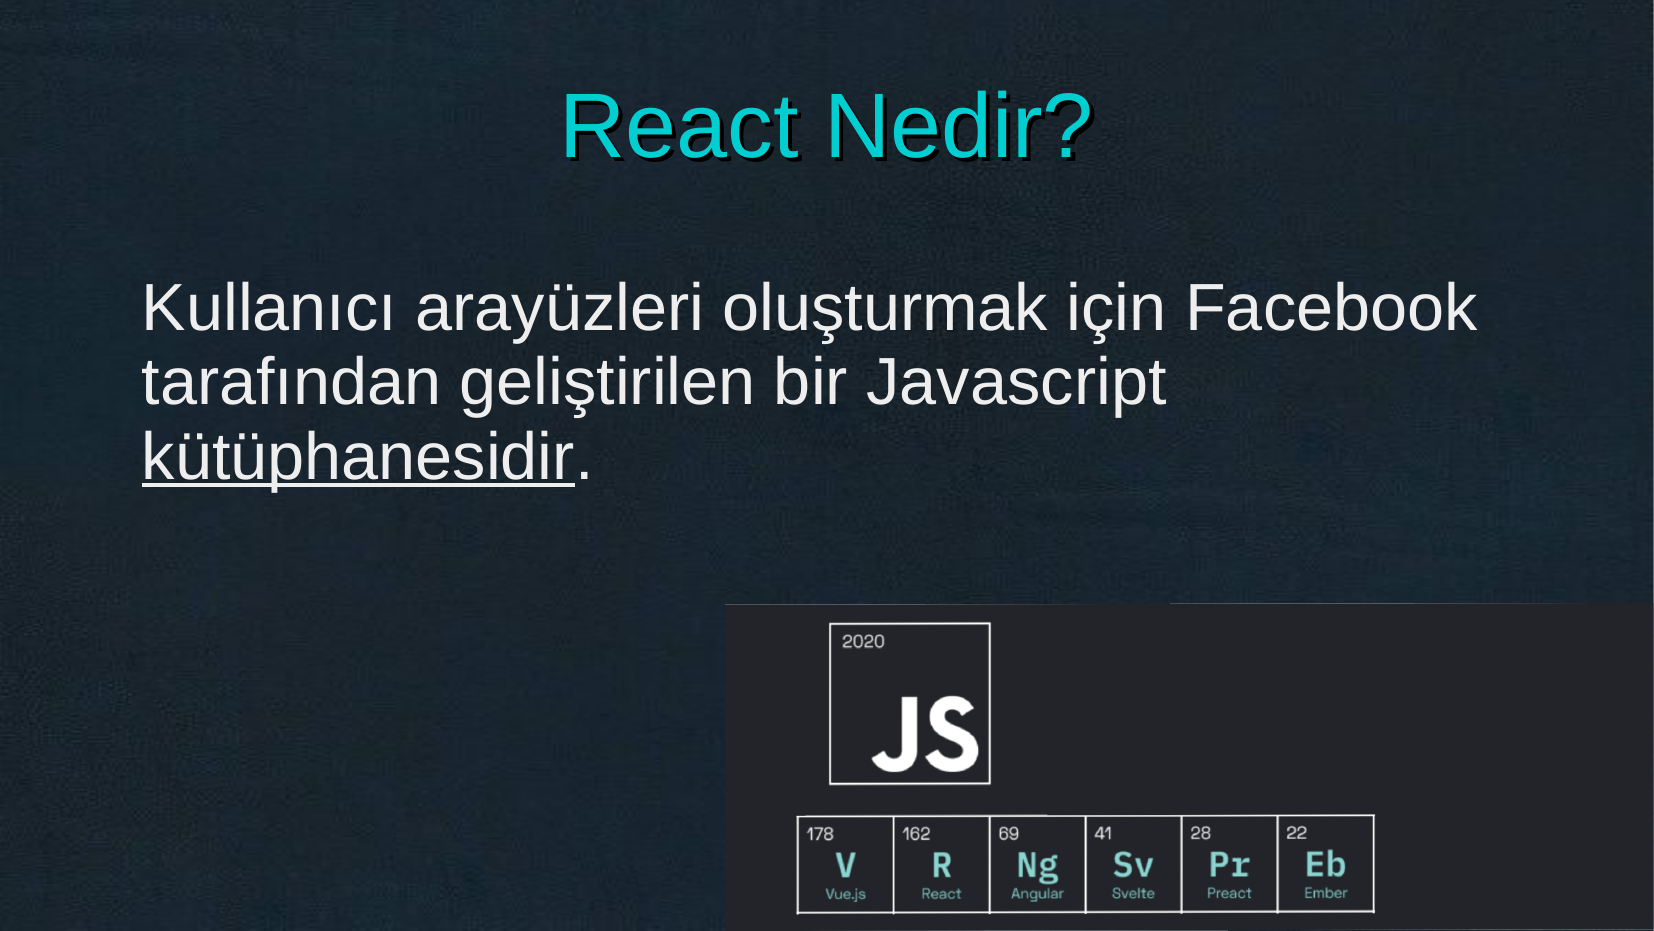

# React Nedir?
Kullanıcı arayüzleri oluşturmak için Facebook tarafından geliştirilen bir Javascript kütüphanesidir.